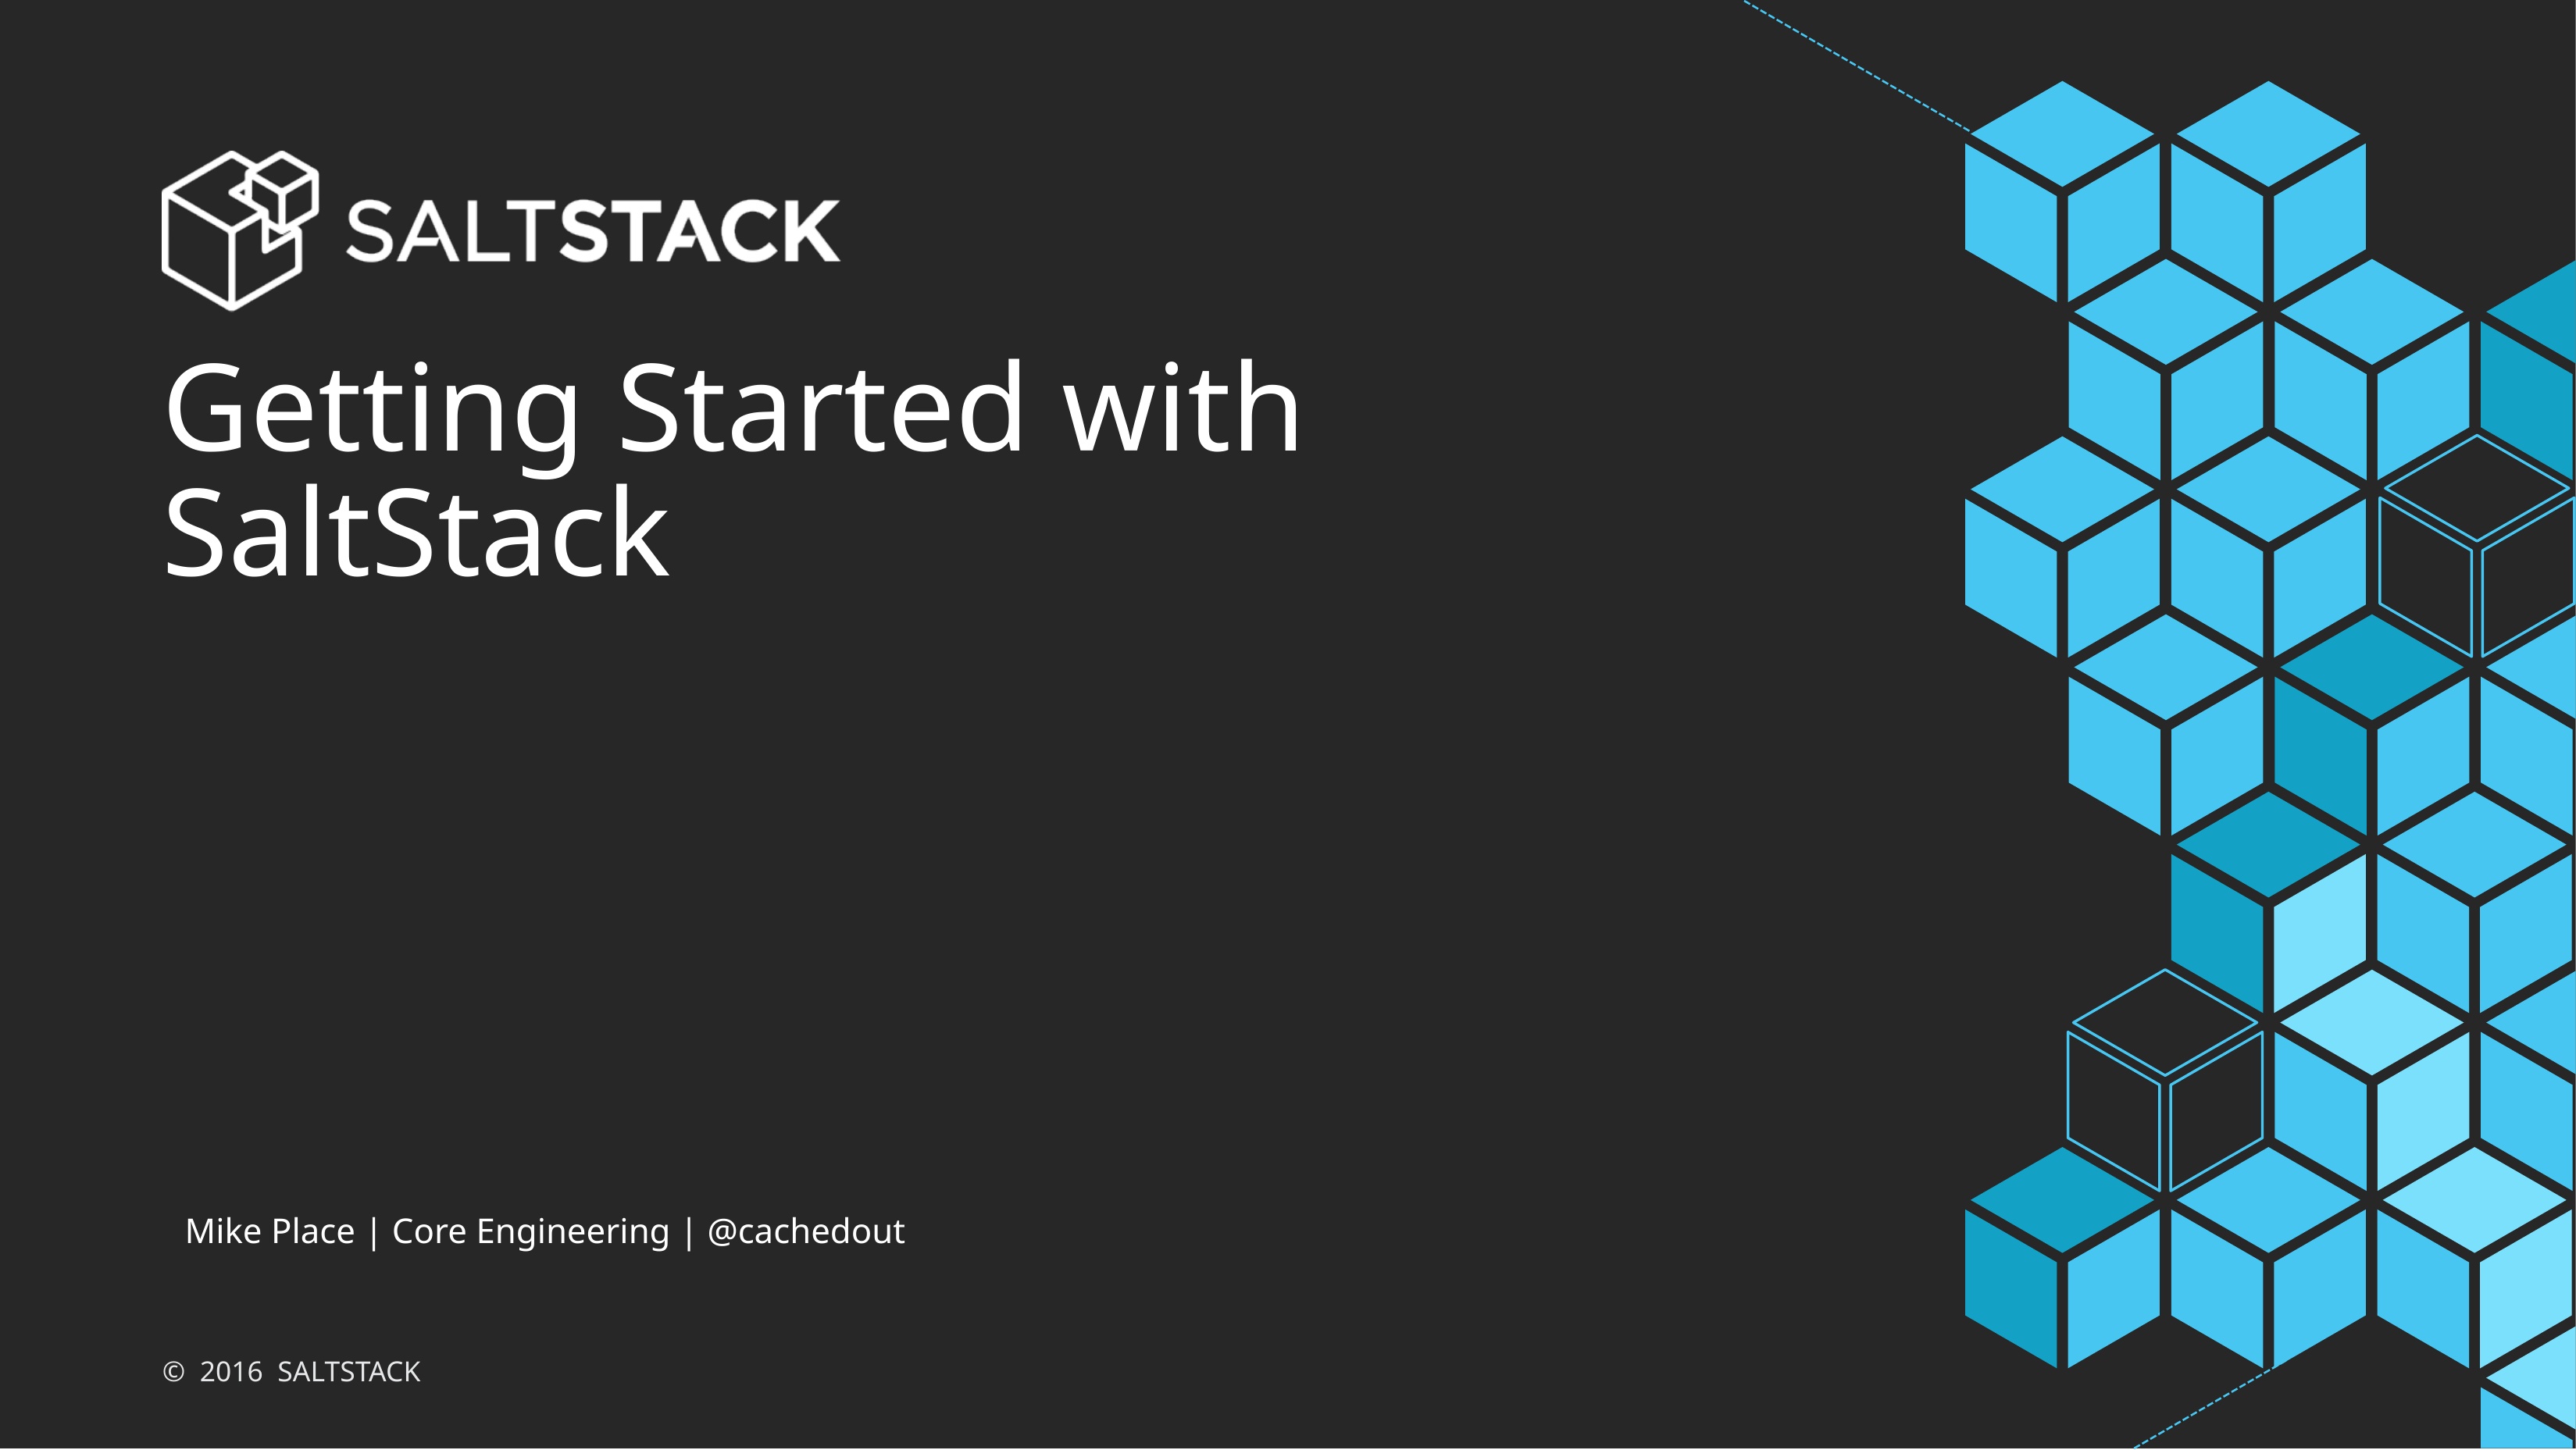

PR OBLEM	|	OPPORTUNITY	|	COMPANY	|	PR OJECT	|	COMPETITION	|	TEAM	|	RECOGNITION	|	CUSTOMERS 	1
Getting Started with SaltStack
Mike Place | Core Engineering | @cachedout
© 2016 SALTSTACK